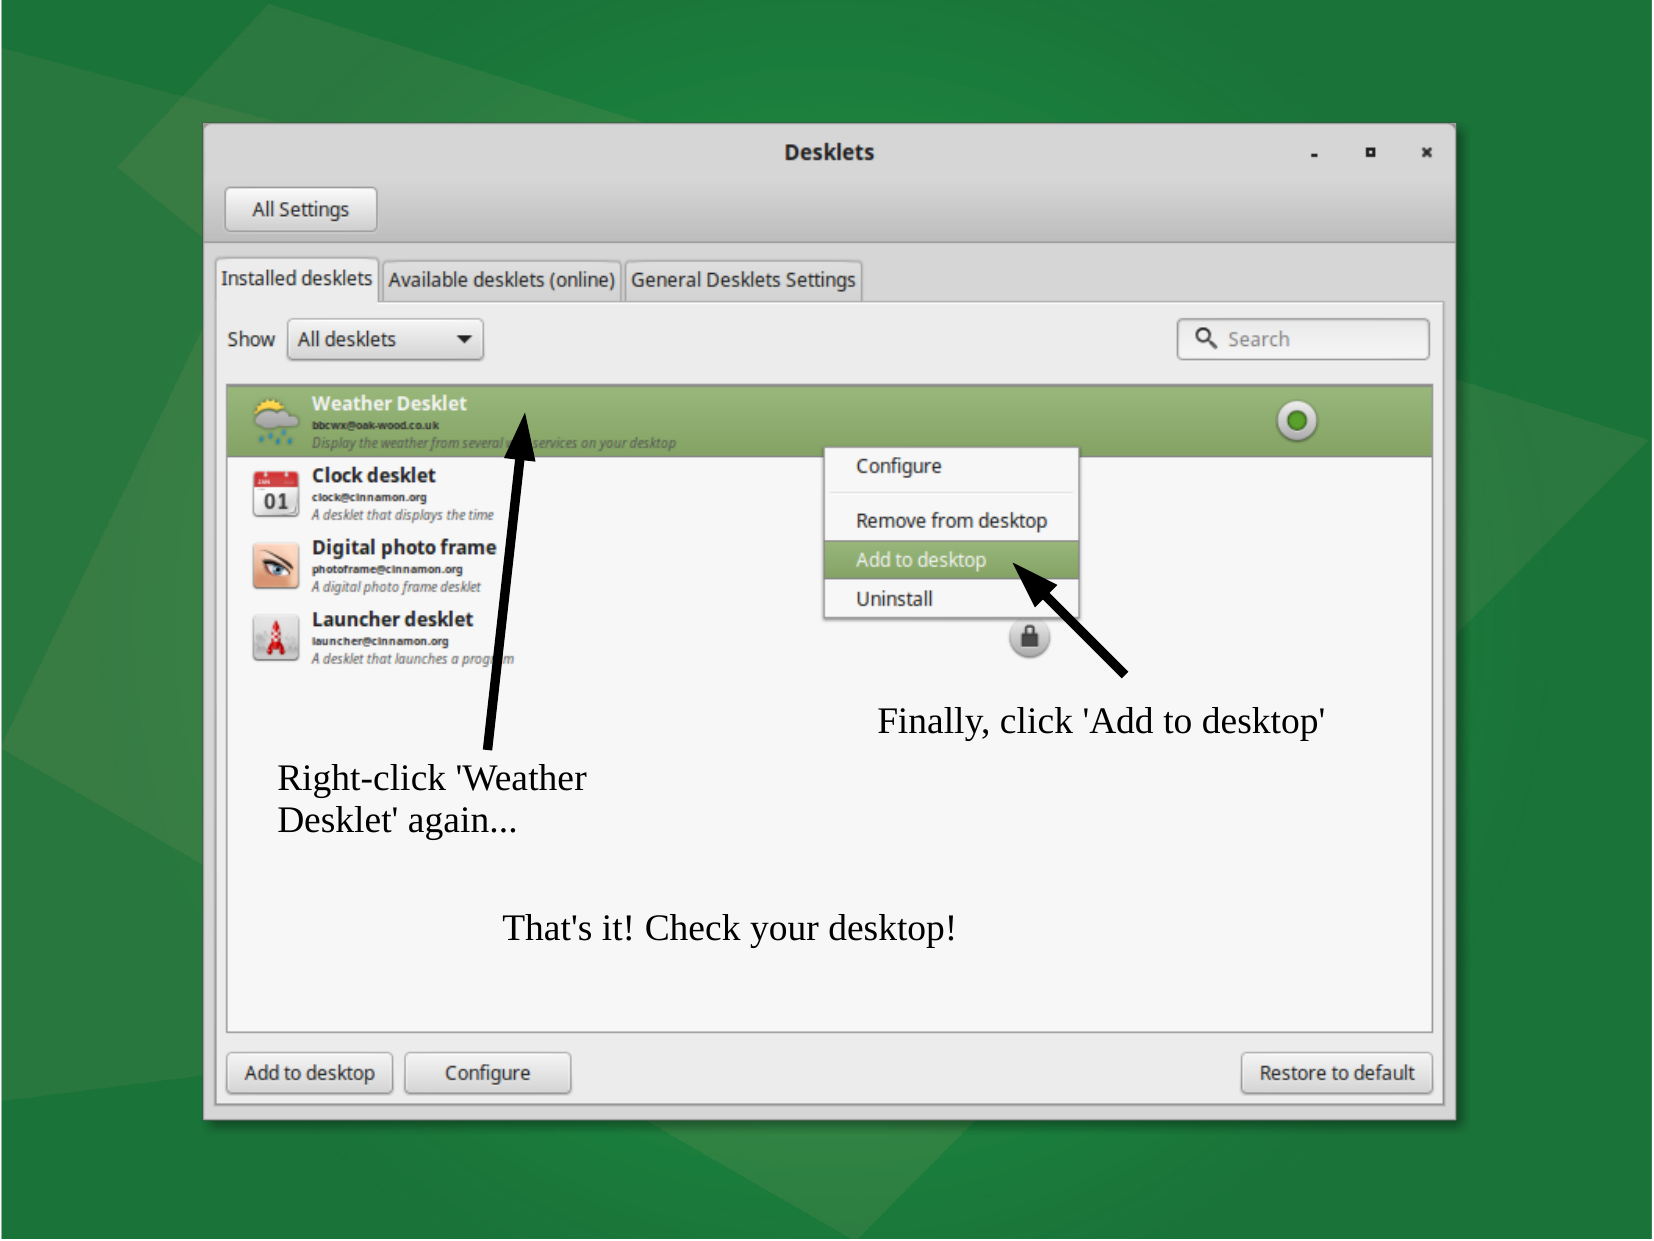

Finally, click 'Add to desktop'
Right-click 'Weather Desklet' again...
That's it! Check your desktop!